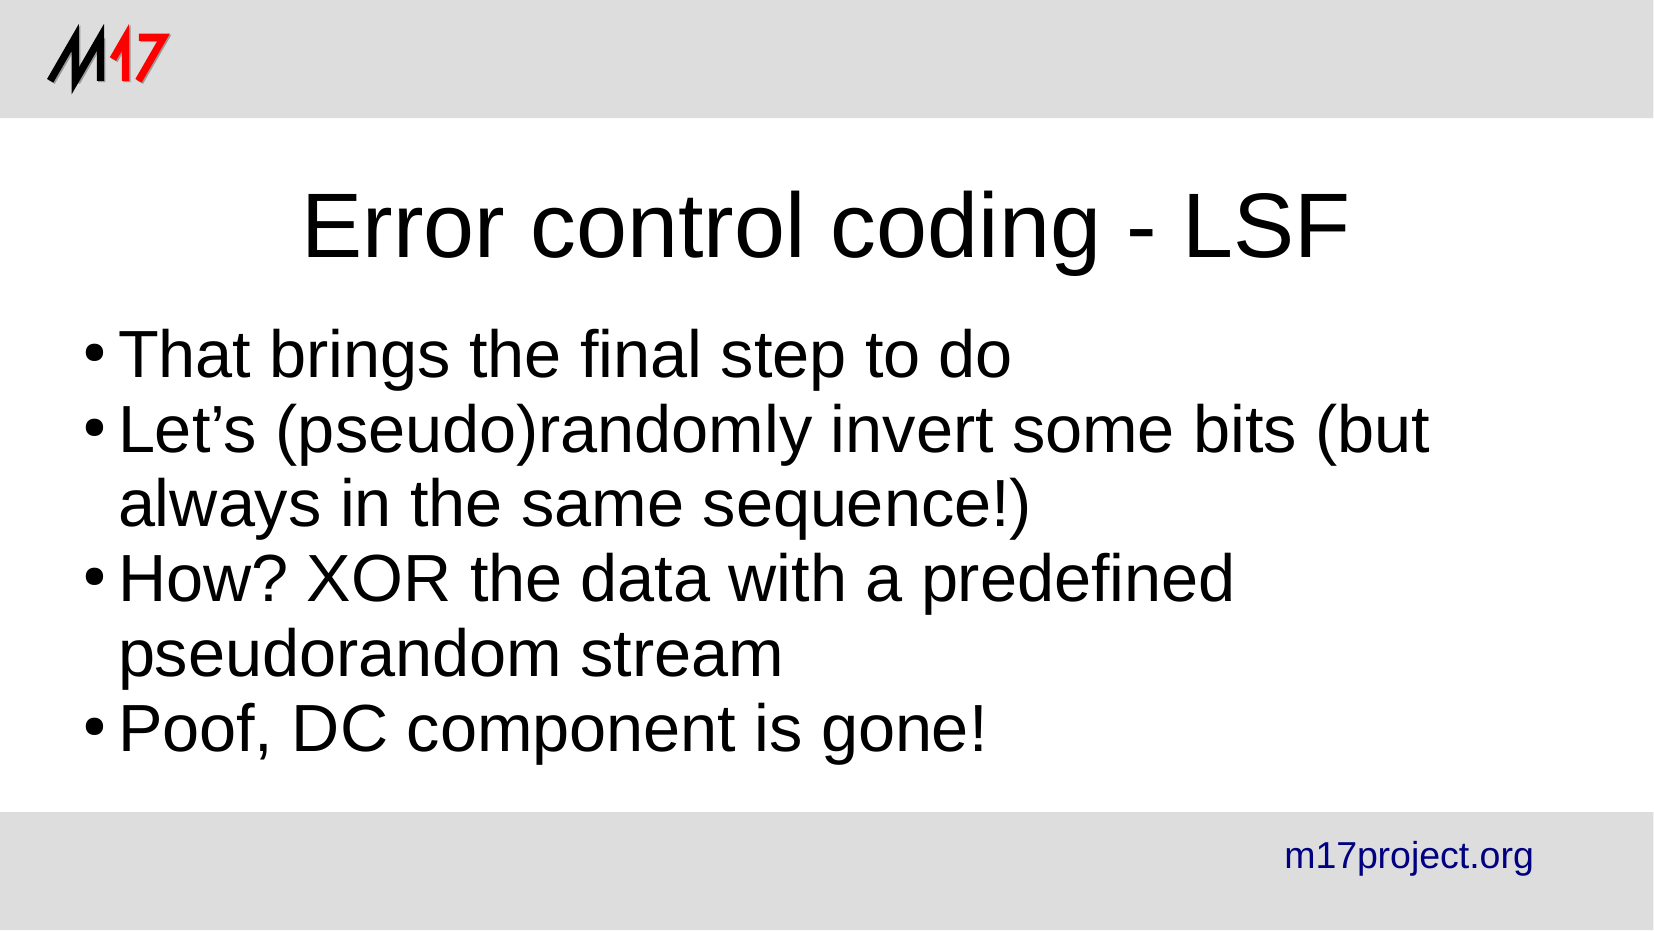

# Error control coding - LSF
That brings the final step to do
Let’s (pseudo)randomly invert some bits (but always in the same sequence!)
How? XOR the data with a predefined pseudorandom stream
Poof, DC component is gone!
m17project.org